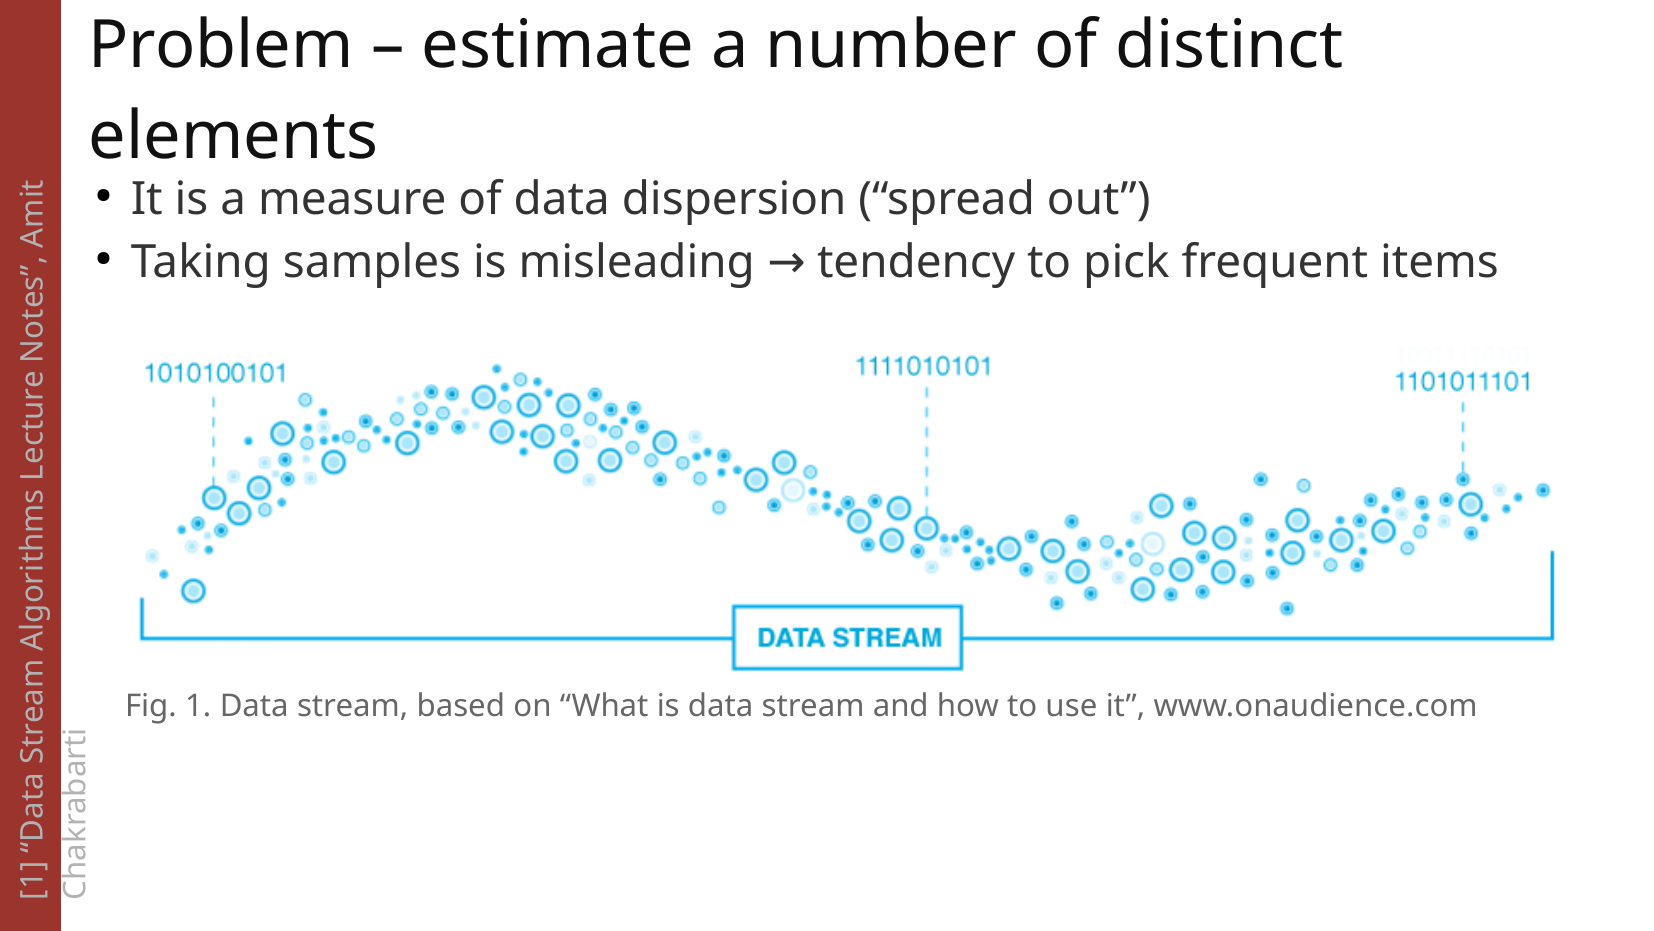

Problem – estimate a number of distinct elements
# It is a measure of data dispersion (“spread out”)
Taking samples is misleading → tendency to pick frequent items
[1] “Data Stream Algorithms Lecture Notes”, Amit Chakrabarti
Fig. 1. Data stream, based on “What is data stream and how to use it”, www.onaudience.com